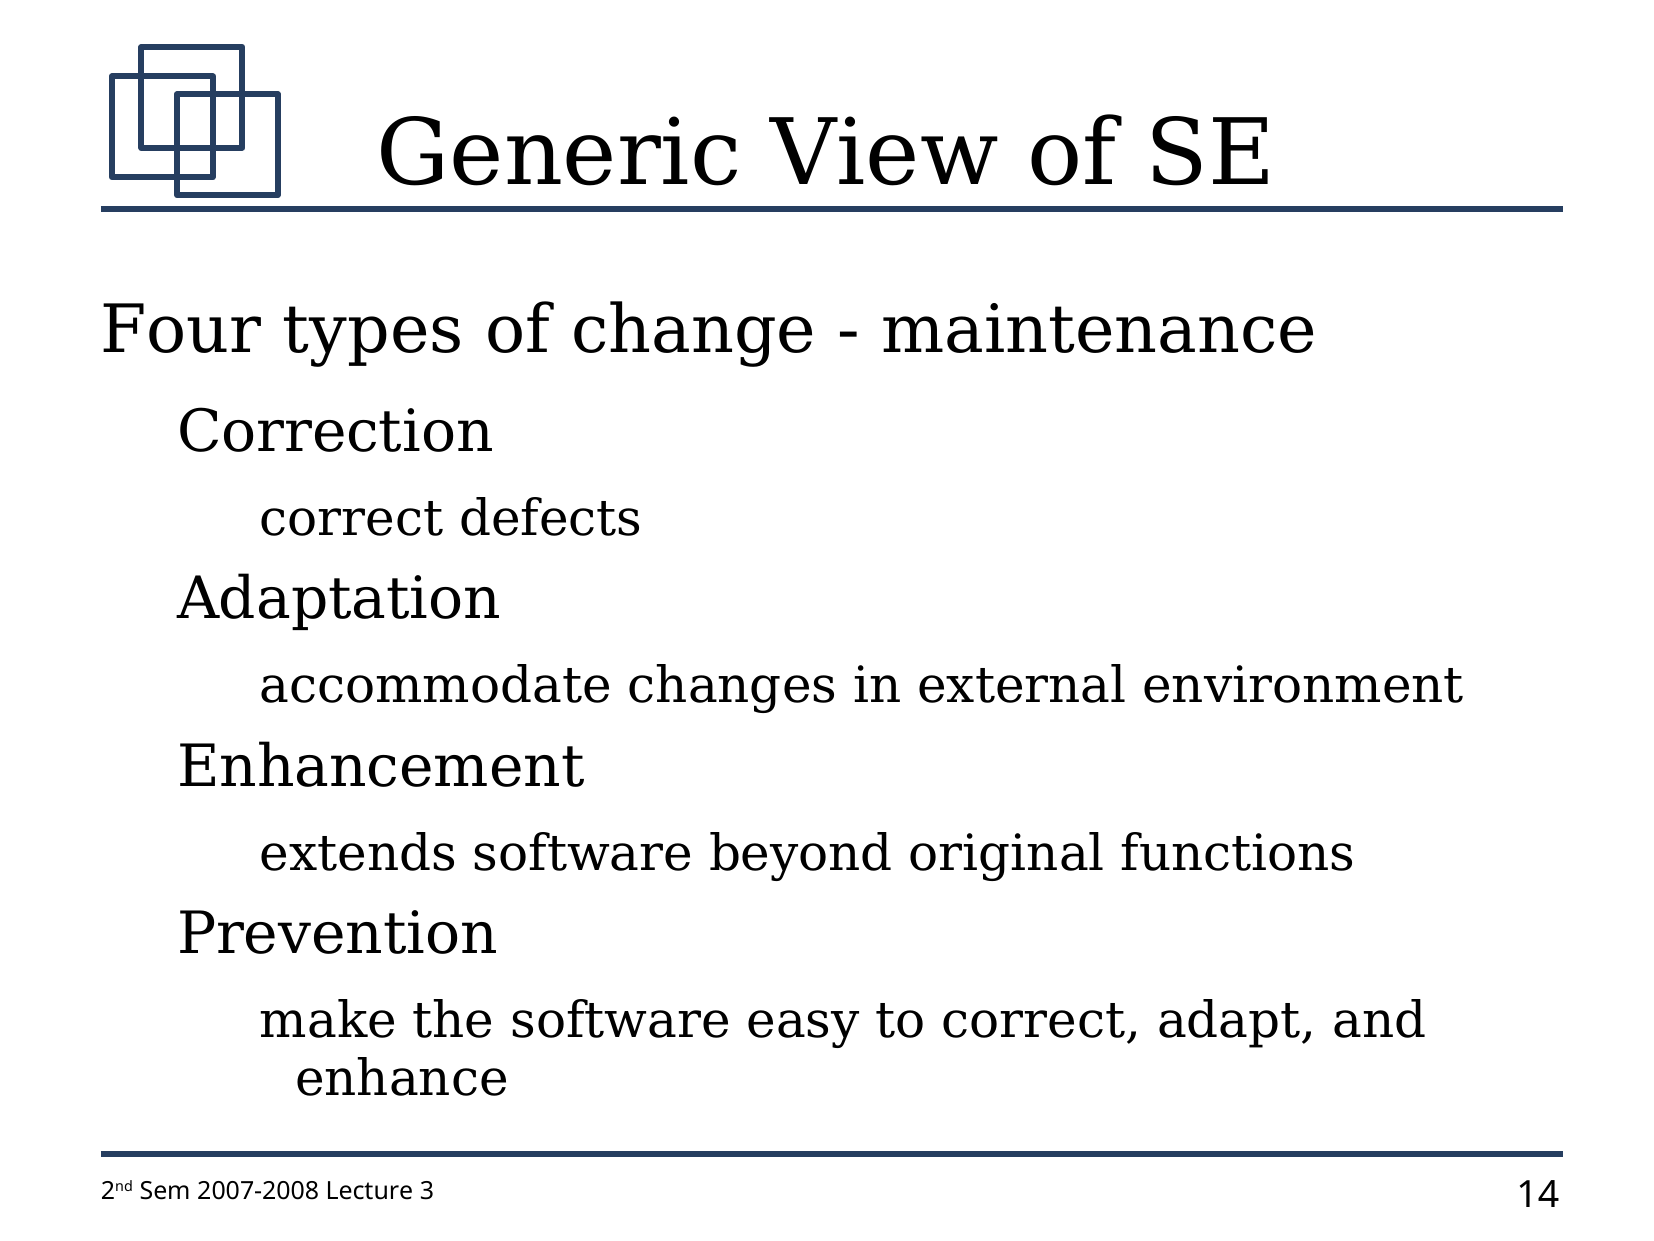

# Generic View of SE
Four types of change - maintenance
Correction
correct defects
Adaptation
accommodate changes in external environment
Enhancement
extends software beyond original functions
Prevention
make the software easy to correct, adapt, and enhance